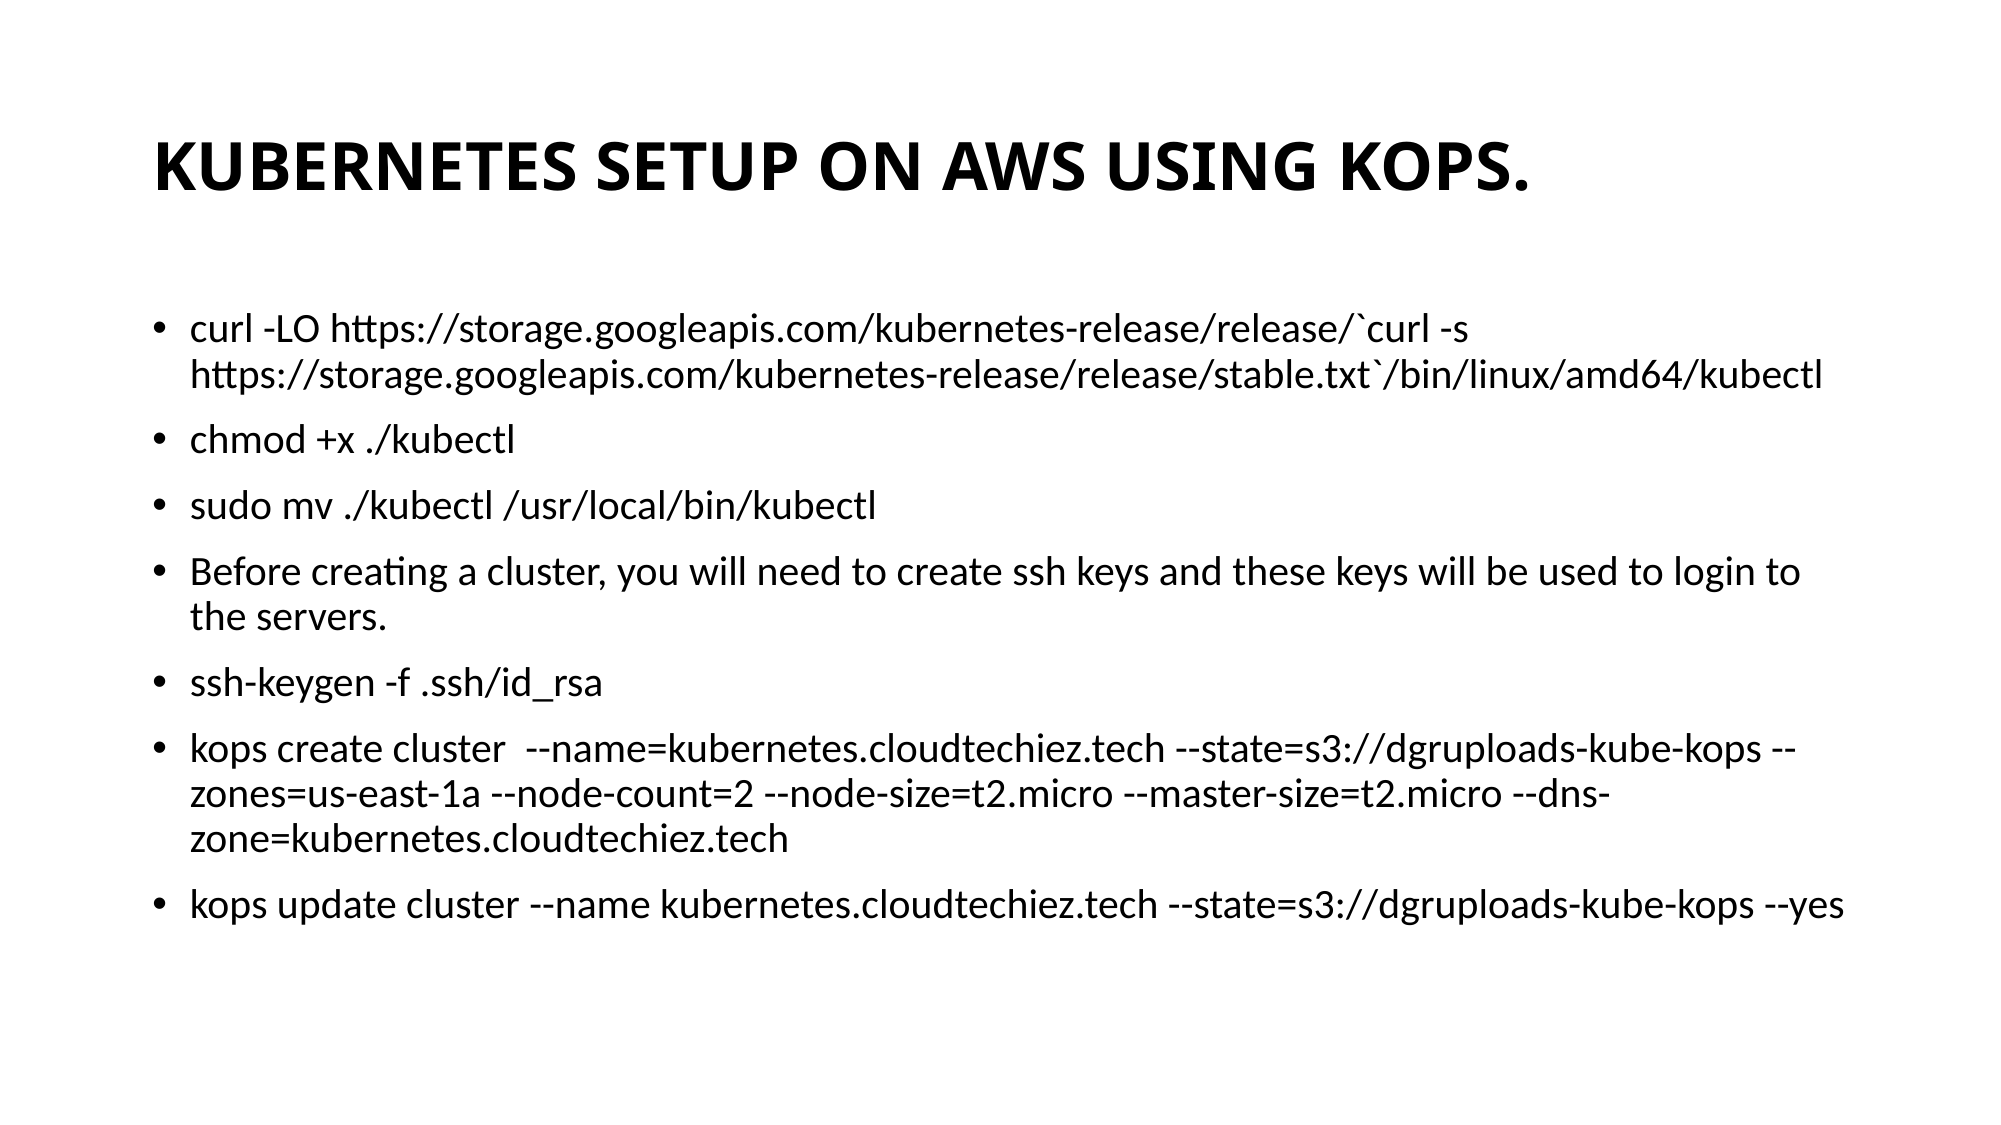

# KUBERNETES SETUP ON AWS USING KOPS.
curl -LO https://storage.googleapis.com/kubernetes-release/release/`curl -s https://storage.googleapis.com/kubernetes-release/release/stable.txt`/bin/linux/amd64/kubectl
chmod +x ./kubectl
sudo mv ./kubectl /usr/local/bin/kubectl
Before creating a cluster, you will need to create ssh keys and these keys will be used to login to the servers.
ssh-keygen -f .ssh/id_rsa
kops create cluster --name=kubernetes.cloudtechiez.tech --state=s3://dgruploads-kube-kops --zones=us-east-1a --node-count=2 --node-size=t2.micro --master-size=t2.micro --dns-zone=kubernetes.cloudtechiez.tech
kops update cluster --name kubernetes.cloudtechiez.tech --state=s3://dgruploads-kube-kops --yes